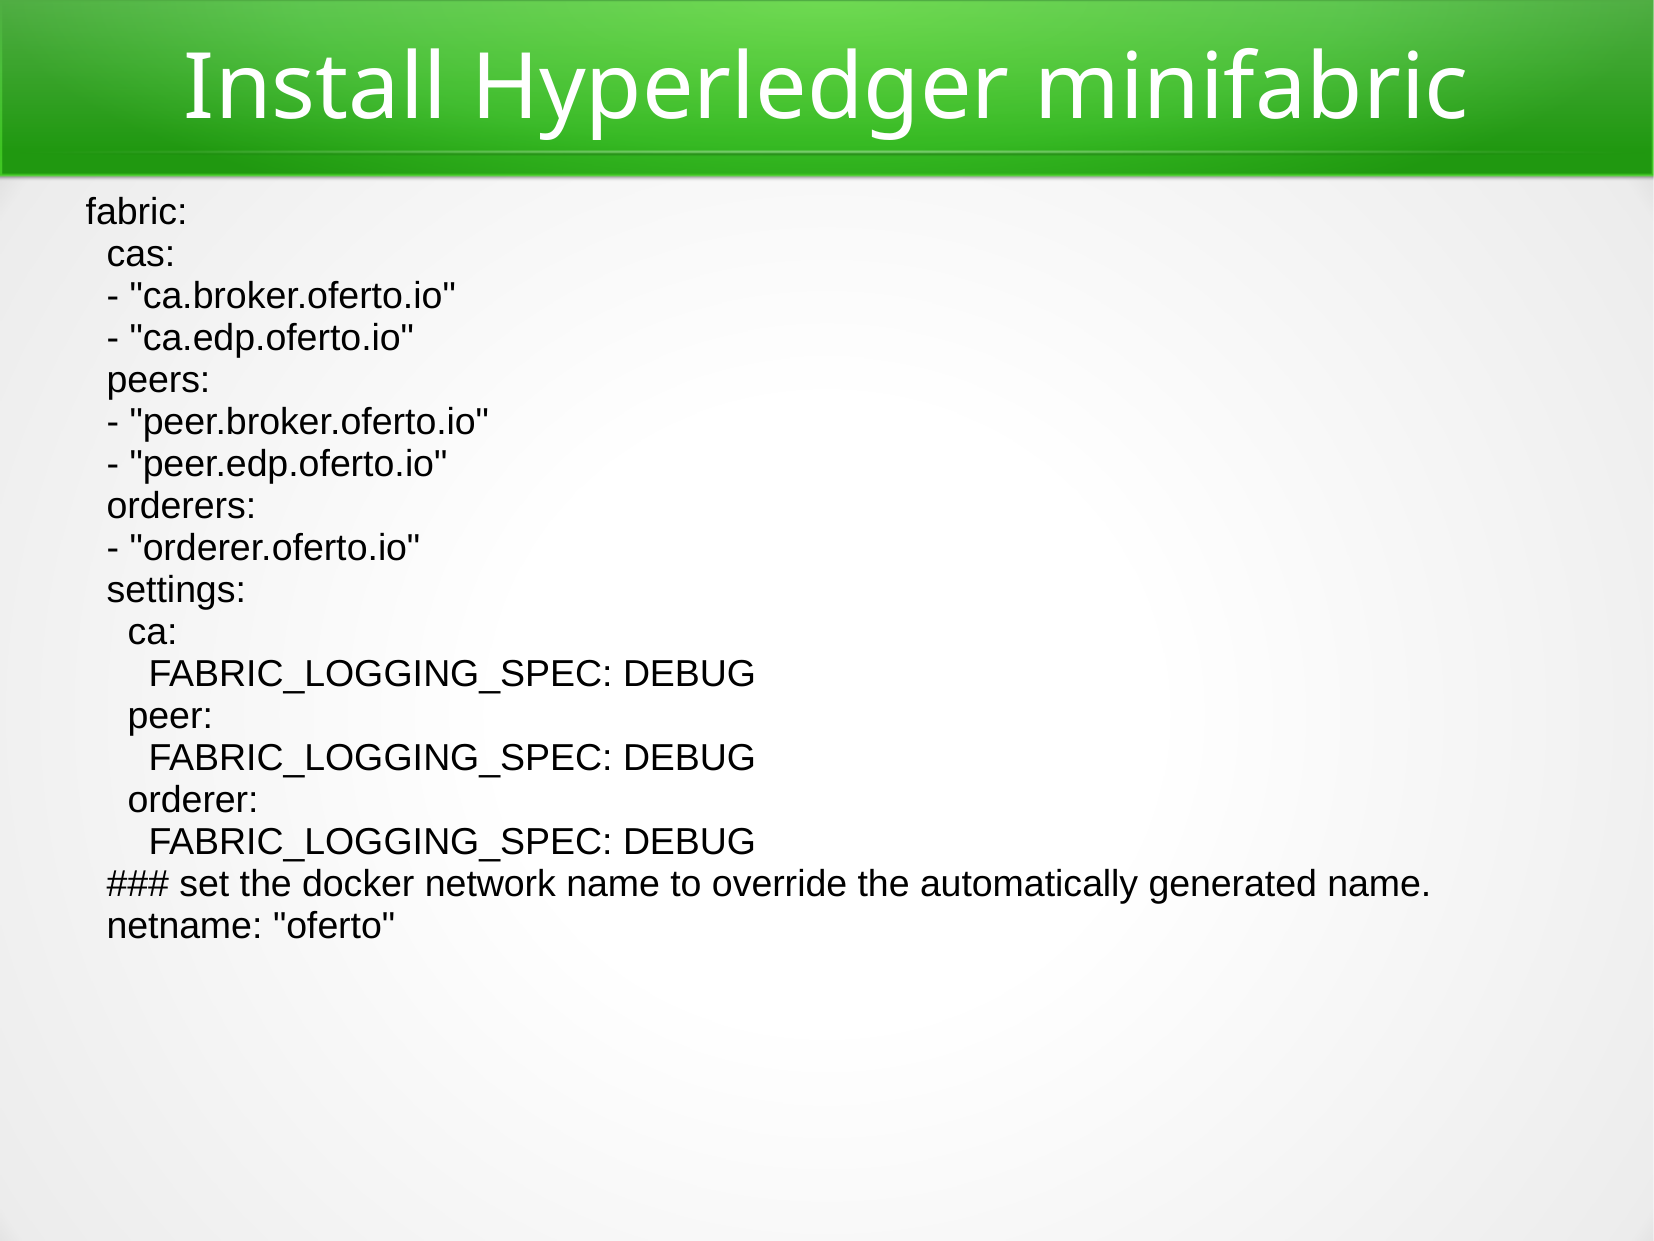

# Install Hyperledger minifabric
fabric:
 cas:
 - "ca.broker.oferto.io"
 - "ca.edp.oferto.io"
 peers:
 - "peer.broker.oferto.io"
 - "peer.edp.oferto.io"
 orderers:
 - "orderer.oferto.io"
 settings:
 ca:
 FABRIC_LOGGING_SPEC: DEBUG
 peer:
 FABRIC_LOGGING_SPEC: DEBUG
 orderer:
 FABRIC_LOGGING_SPEC: DEBUG
 ### set the docker network name to override the automatically generated name.
 netname: "oferto"